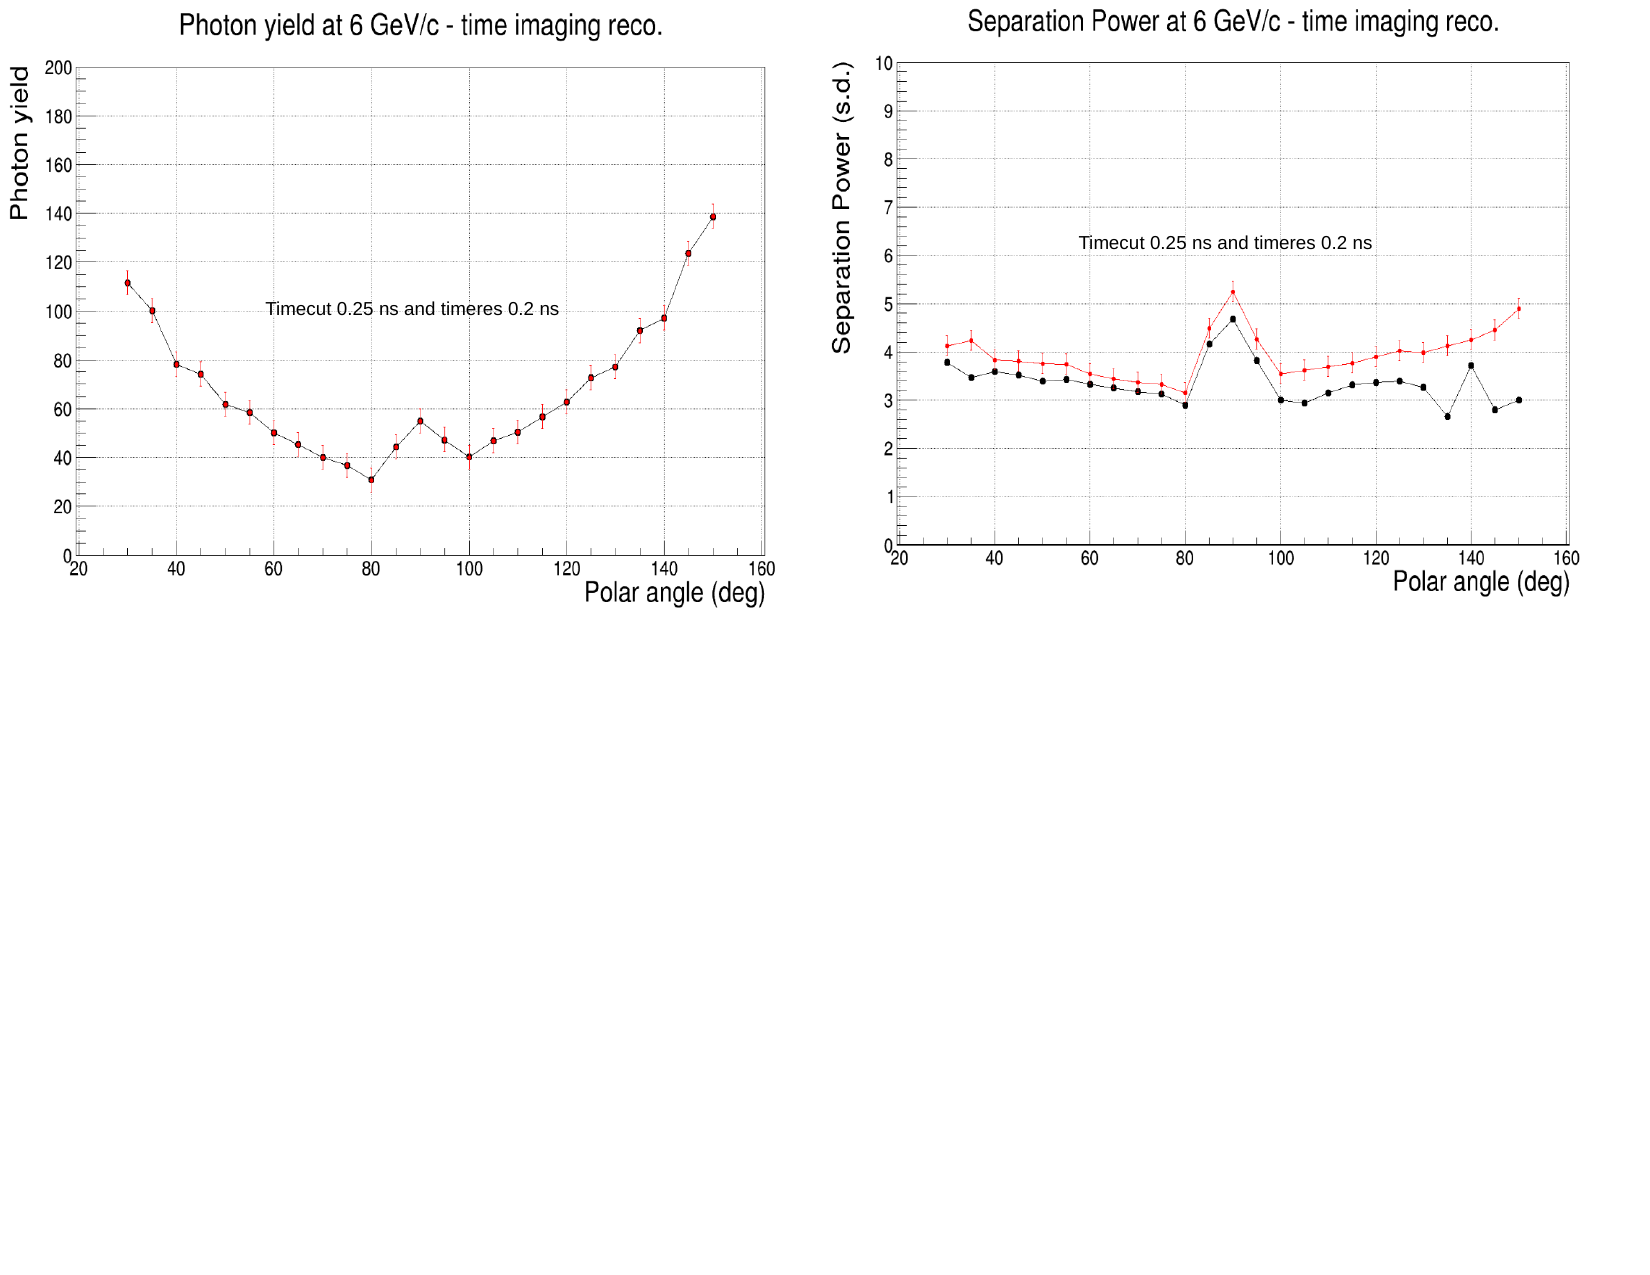

#
Timecut 0.25 ns and timeres 0.2 ns
Timecut 0.25 ns and timeres 0.2 ns